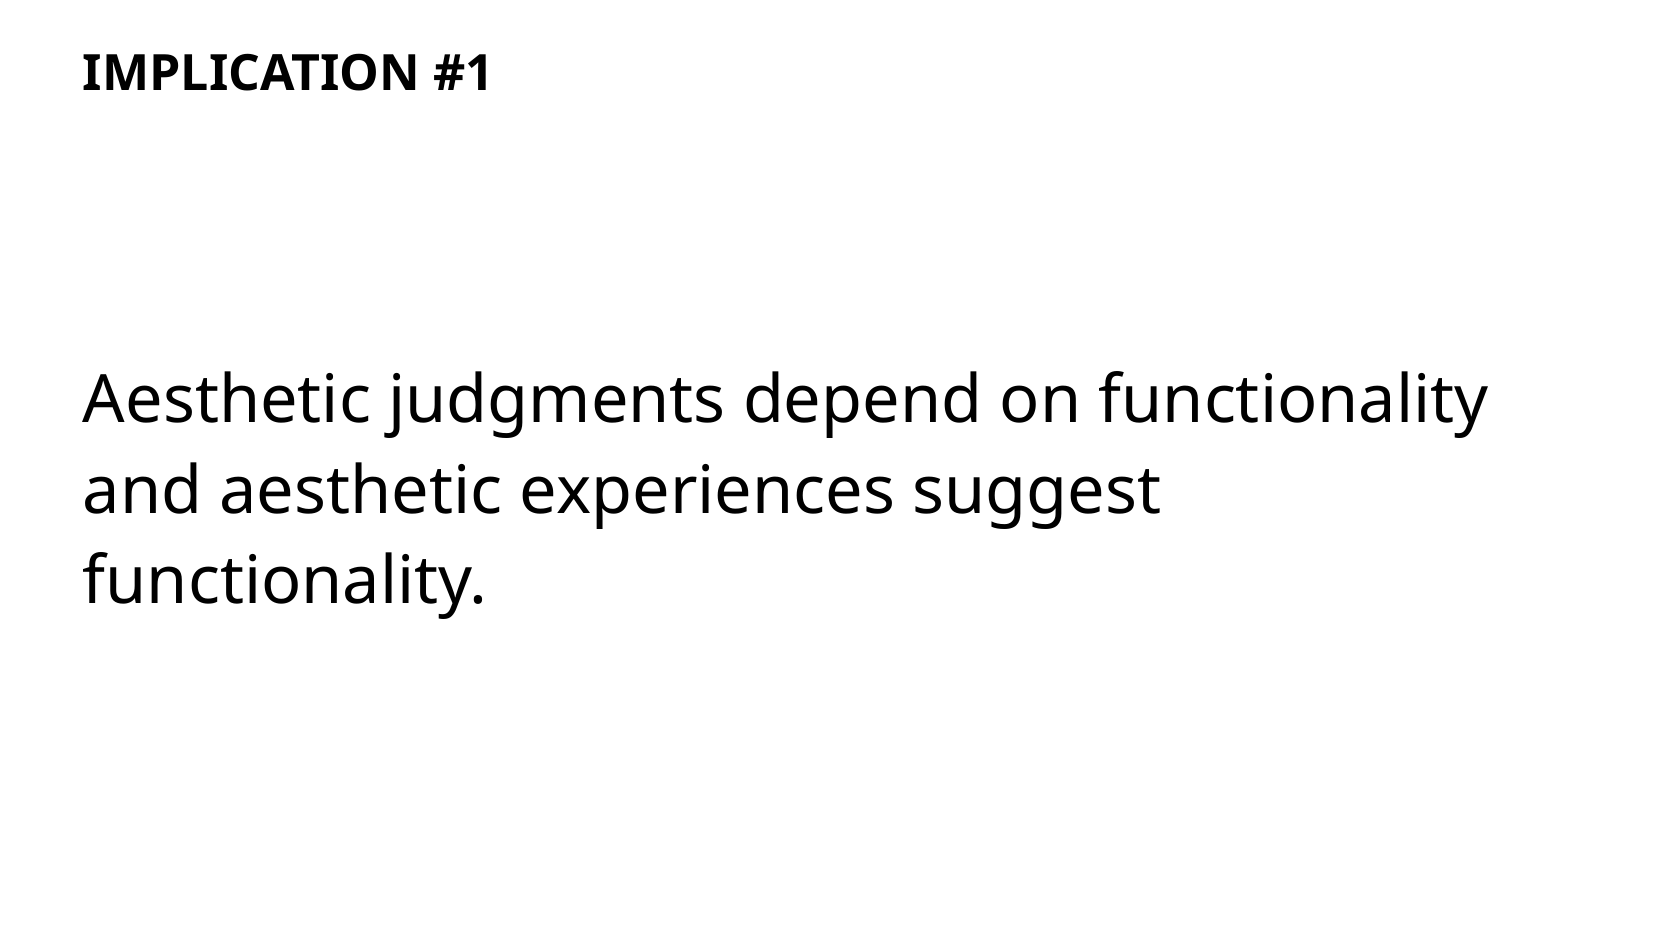

# IMPLICATION #1
Aesthetic judgments depend on functionality and aesthetic experiences suggest functionality.